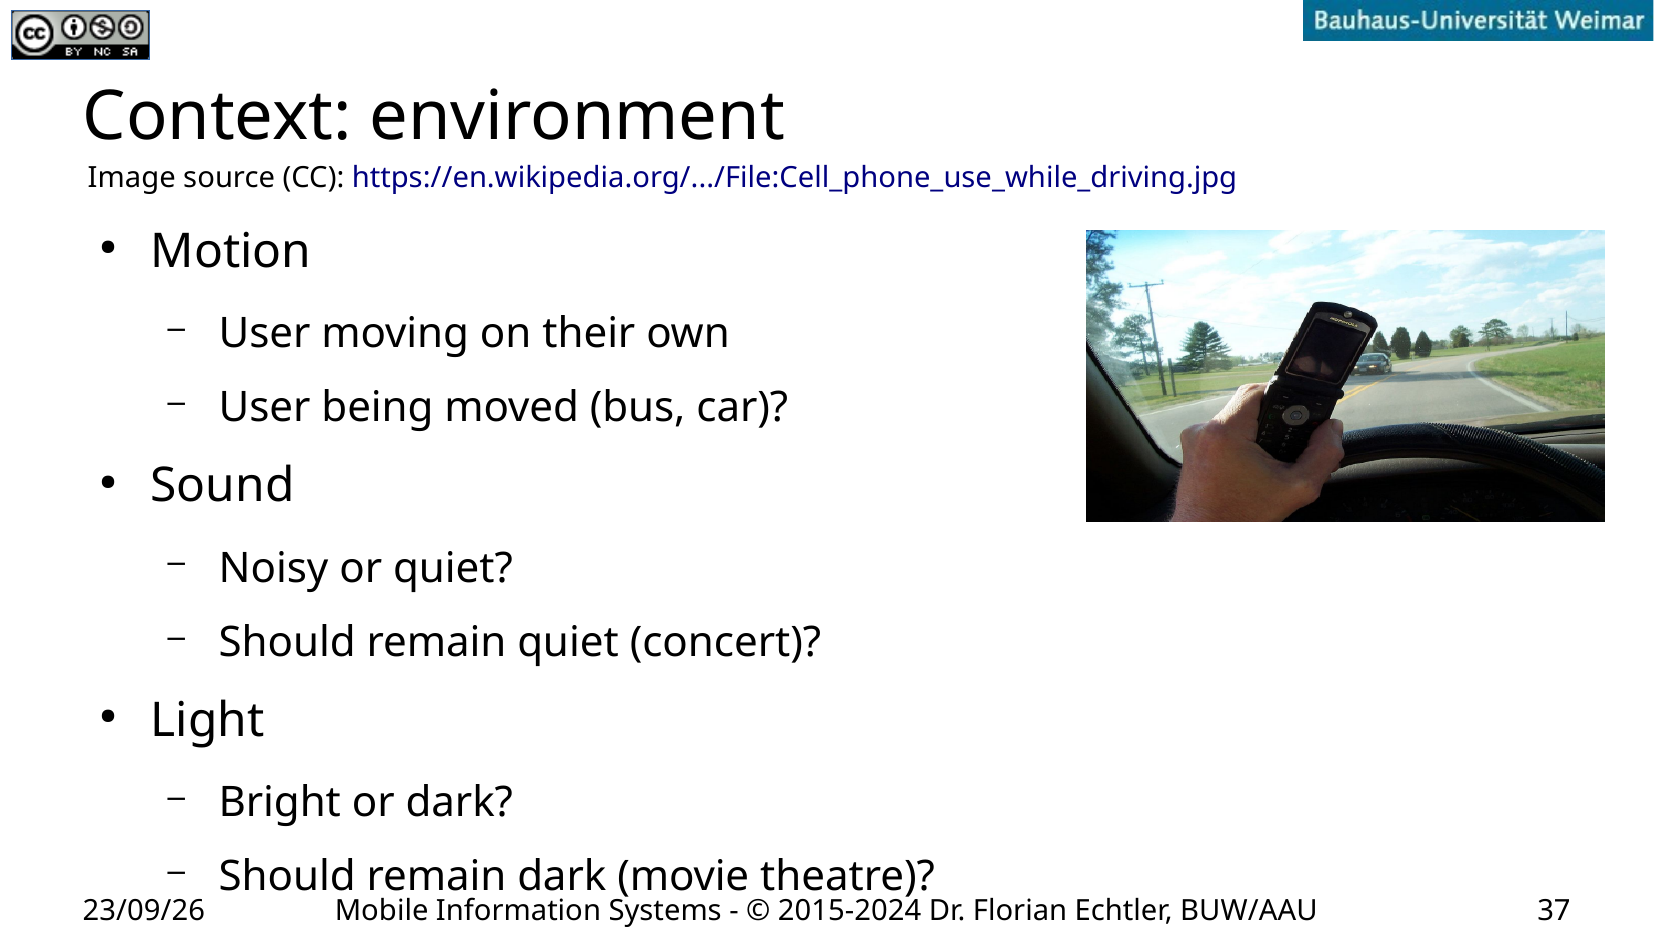

# Context: environment
Image source (CC): https://en.wikipedia.org/.../File:Cell_phone_use_while_driving.jpg
Motion
User moving on their own
User being moved (bus, car)?
Sound
Noisy or quiet?
Should remain quiet (concert)?
Light
Bright or dark?
Should remain dark (movie theatre)?
Mobile Information Systems - © 2015-2024 Dr. Florian Echtler, BUW/AAU
37